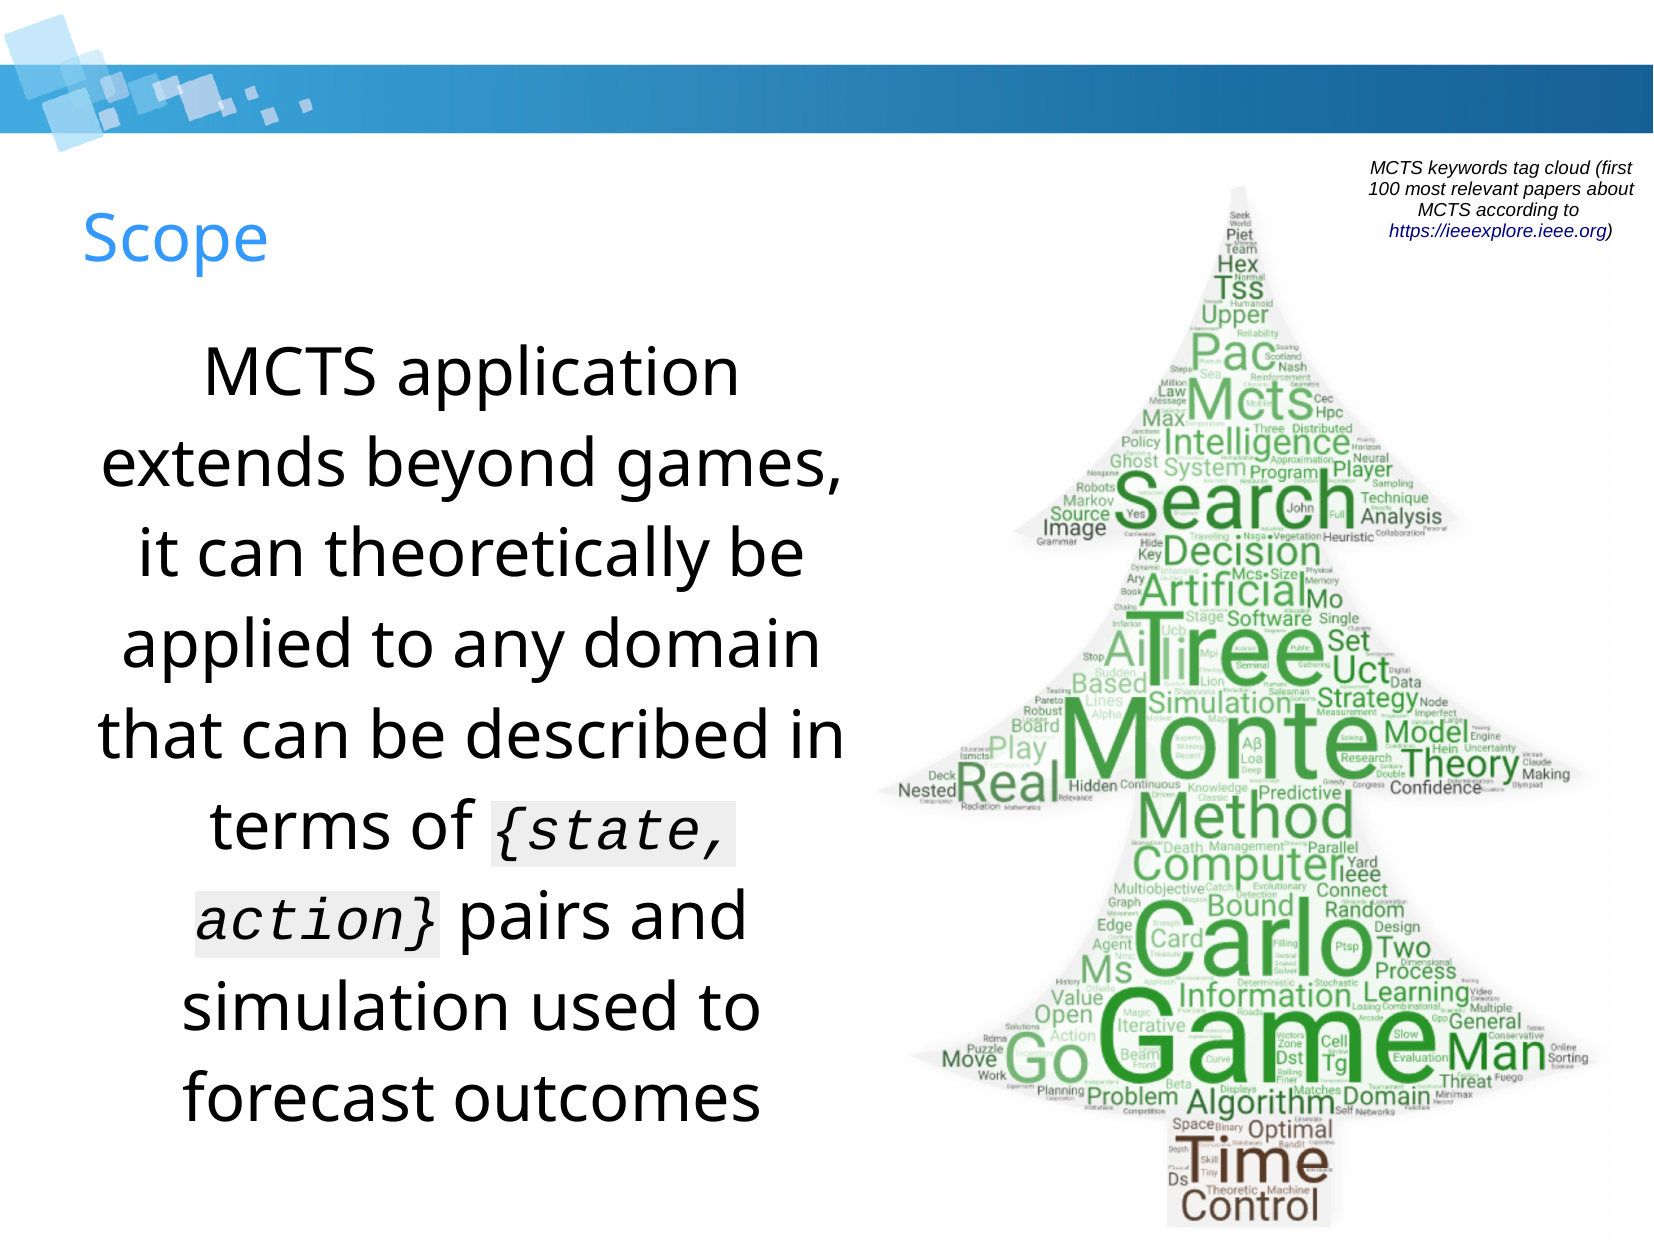

# Scope
MCTS keywords tag cloud (first 100 most relevant papers about MCTS according to https://ieeexplore.ieee.org)
MCTS application extends beyond games, it can theoretically be applied to any domain that can be described in terms of {state, action} pairs and simulation used to forecast outcomes